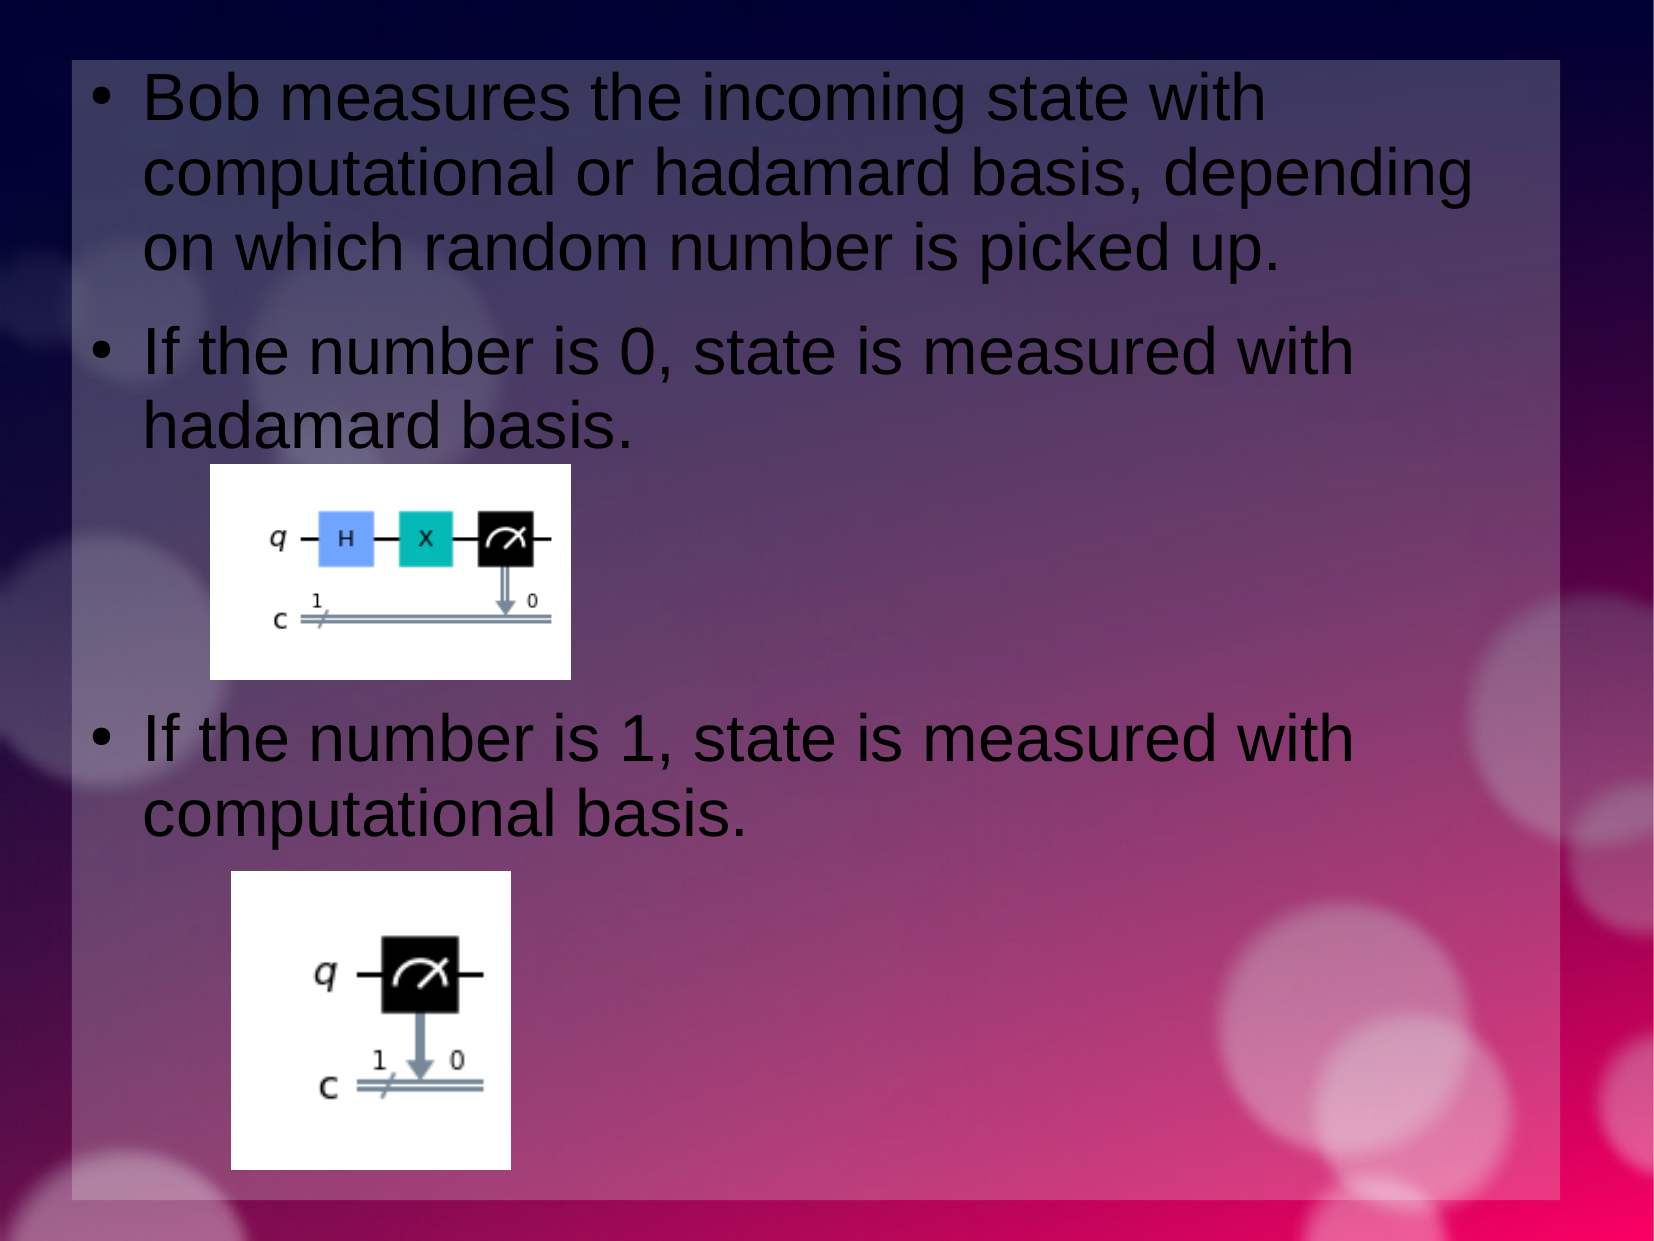

# Bob measures the incoming state with computational or hadamard basis, depending on which random number is picked up.
If the number is 0, state is measured with hadamard basis.
If the number is 1, state is measured with computational basis.